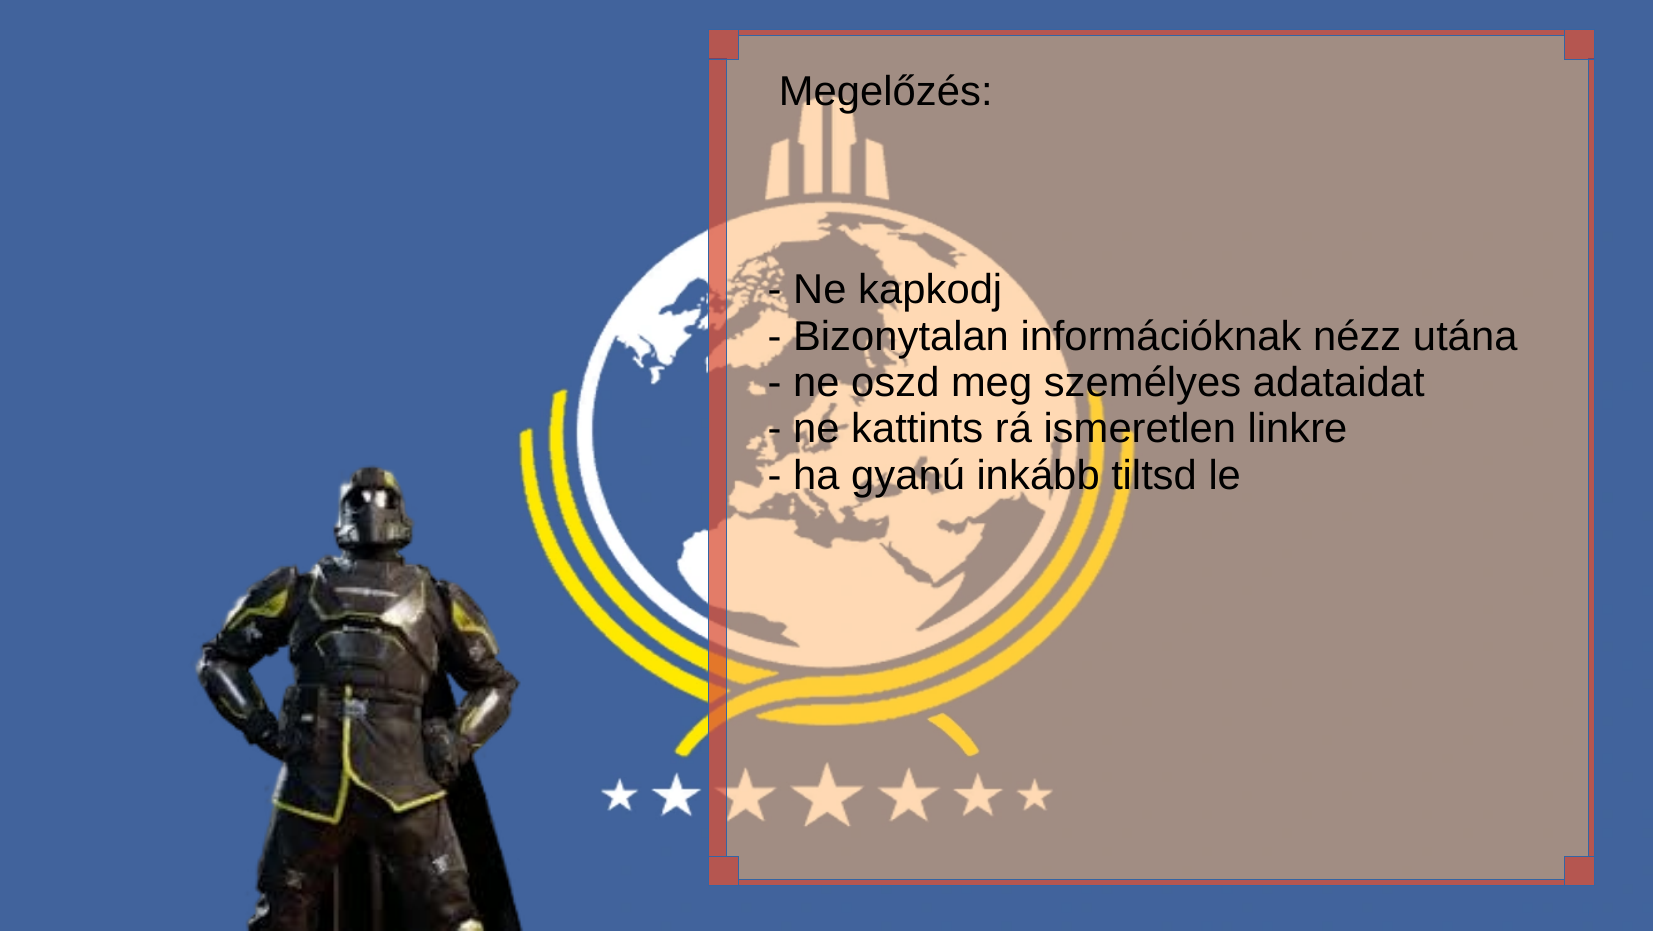

# Megelőzés:
- Ne kapkodj
- Bizonytalan információknak nézz utána
- ne oszd meg személyes adataidat
- ne kattints rá ismeretlen linkre
- ha gyanú inkább tiltsd le